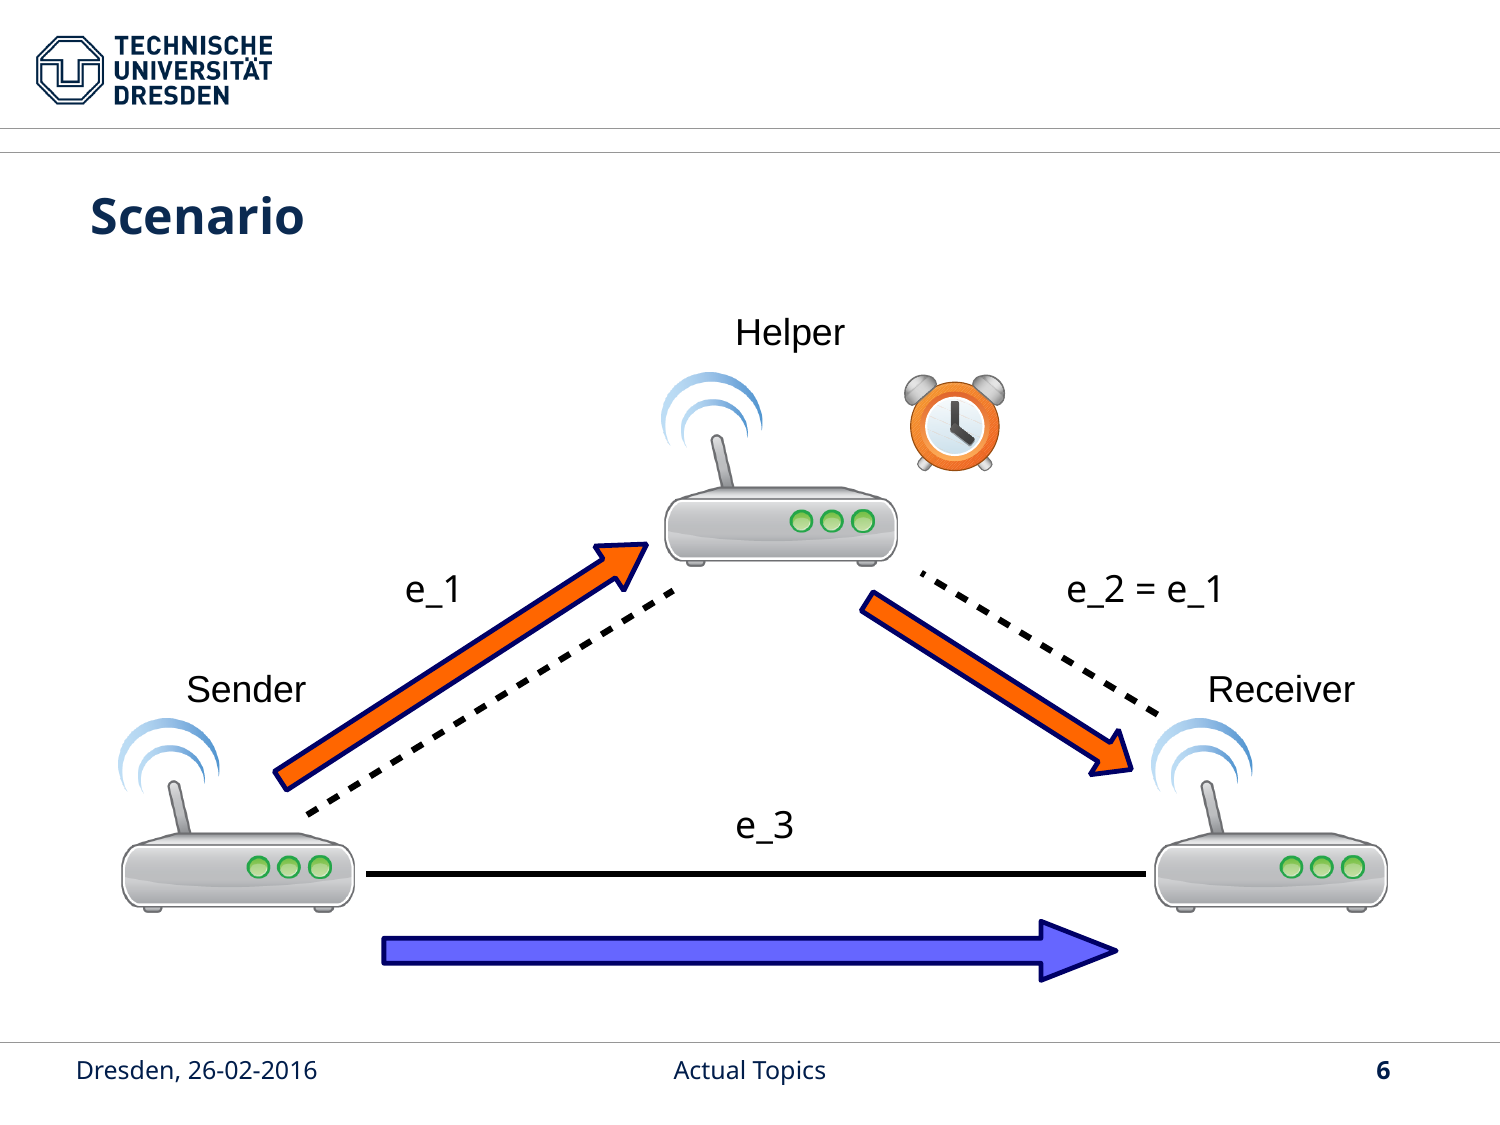

# Scenario
Helper
e_1
e_2 = e_1
Sender
Receiver
e_3
Actual Topics
6